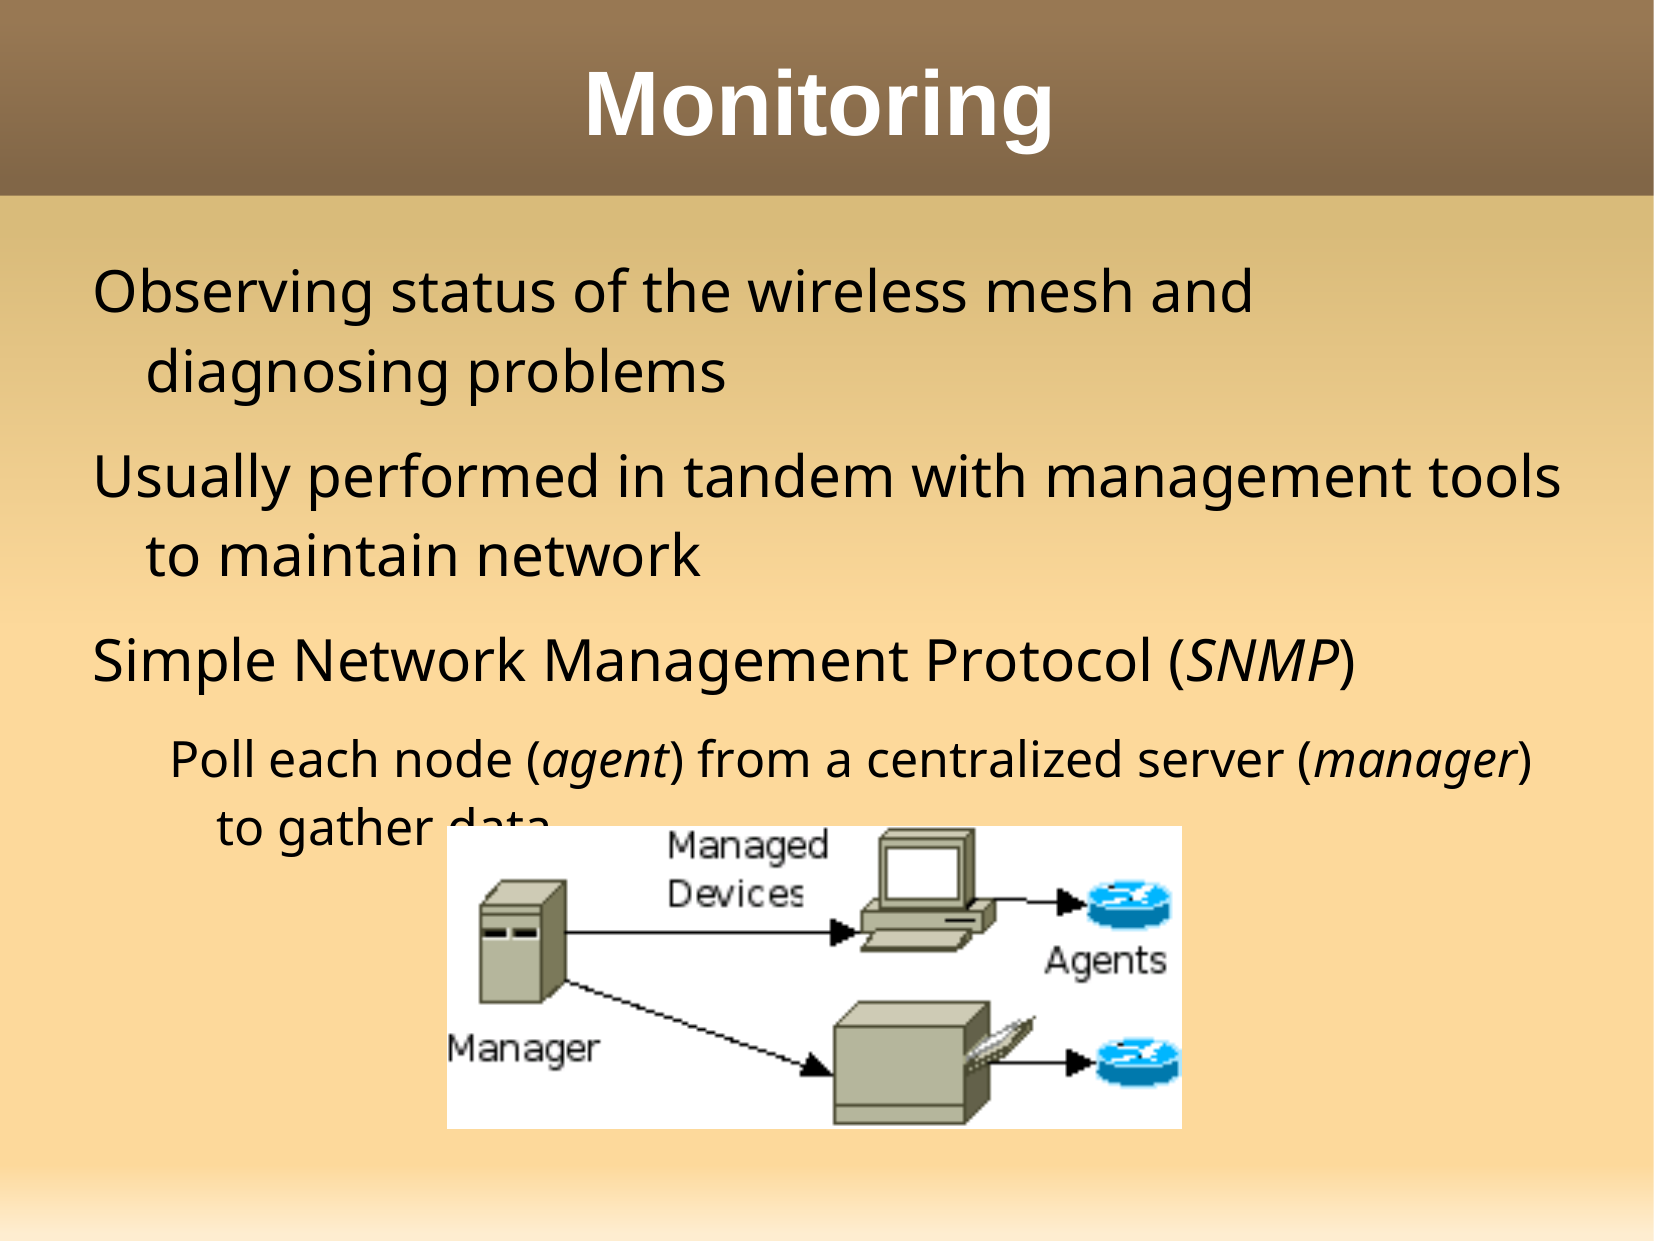

# Monitoring
Observing status of the wireless mesh and diagnosing problems
Usually performed in tandem with management tools to maintain network
Simple Network Management Protocol (SNMP)
Poll each node (agent) from a centralized server (manager) to gather data